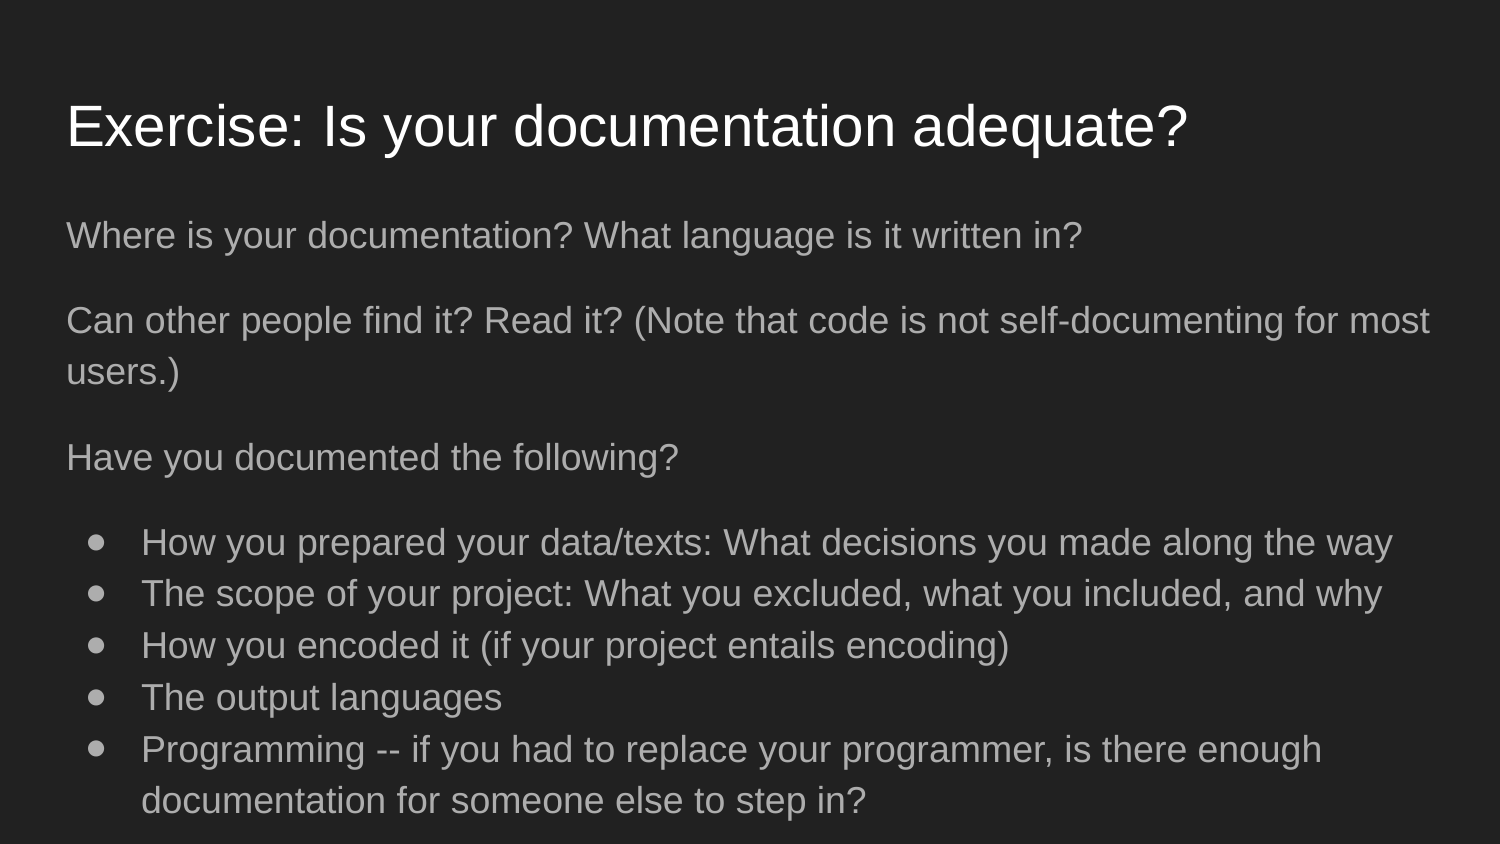

# Exercise: Is your documentation adequate?
Where is your documentation? What language is it written in?
Can other people find it? Read it? (Note that code is not self-documenting for most users.)
Have you documented the following?
How you prepared your data/texts: What decisions you made along the way
The scope of your project: What you excluded, what you included, and why
How you encoded it (if your project entails encoding)
The output languages
Programming -- if you had to replace your programmer, is there enough documentation for someone else to step in?